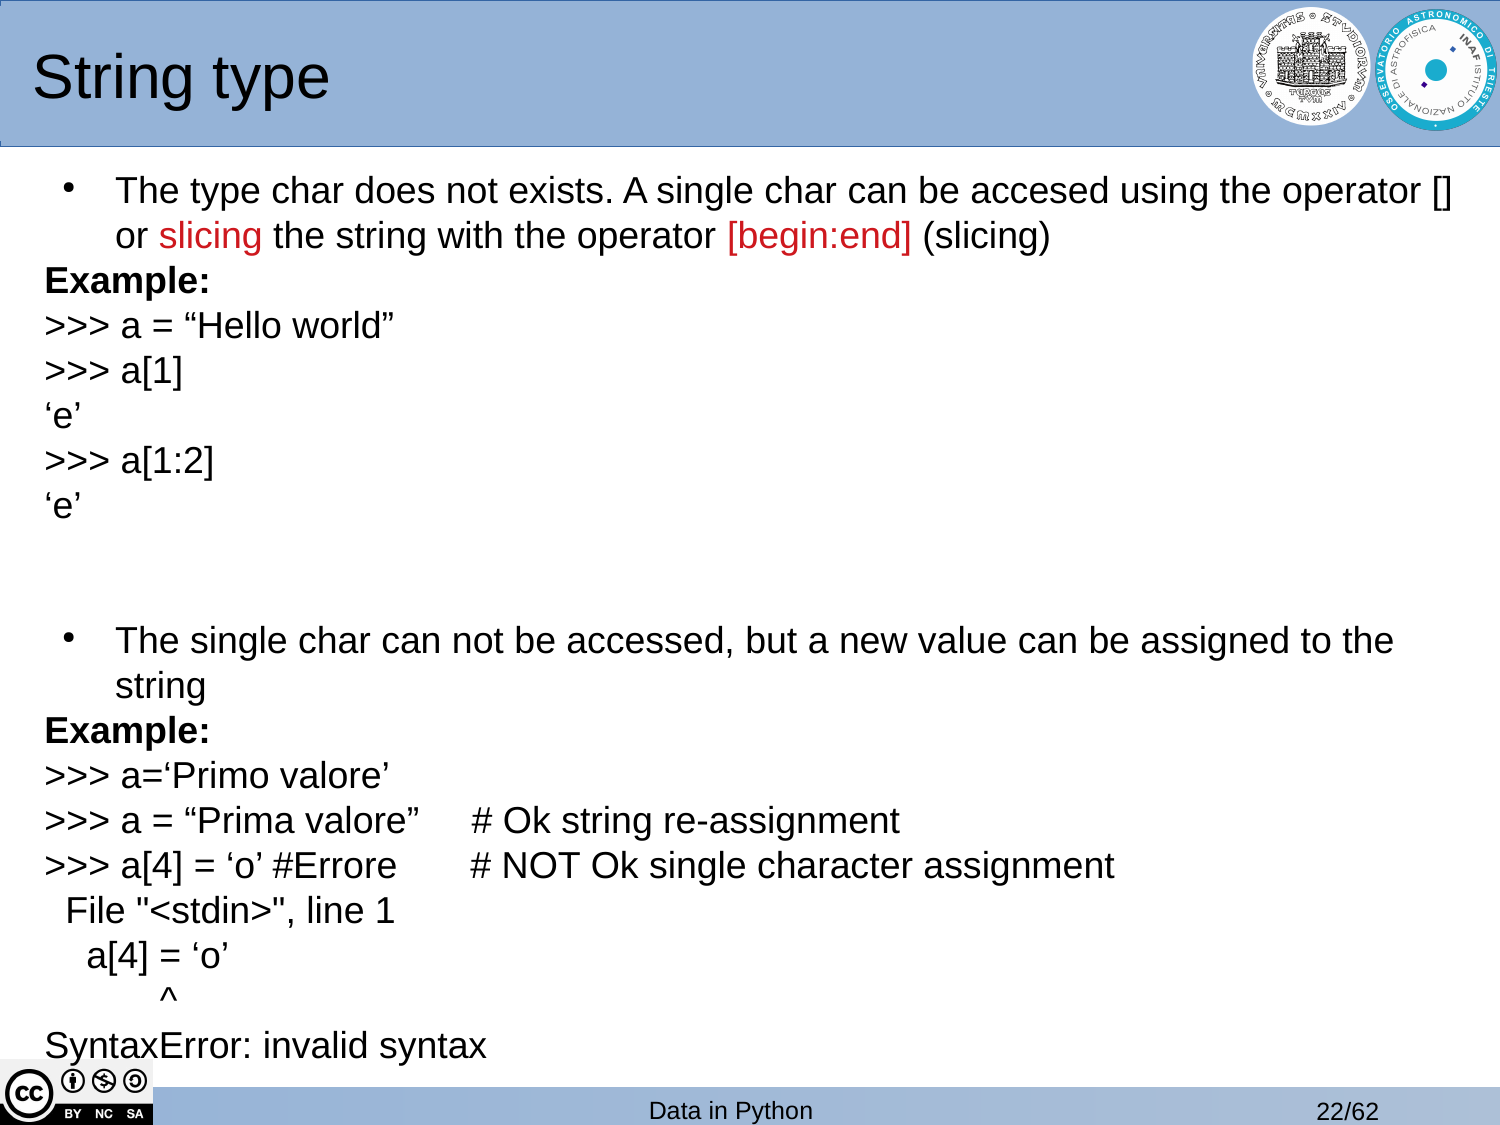

String type
# The type char does not exists. A single char can be accesed using the operator [] or slicing the string with the operator [begin:end] (slicing)
Example:
>>> a = “Hello world”
>>> a[1]
‘e’
>>> a[1:2]
‘e’
The single char can not be accessed, but a new value can be assigned to the string
Example:
>>> a=‘Primo valore’
>>> a = “Prima valore” # Ok string re-assignment
>>> a[4] = ‘o’ #Errore # NOT Ok single character assignment
 File "<stdin>", line 1
 a[4] = ‘o’
 ^
SyntaxError: invalid syntax